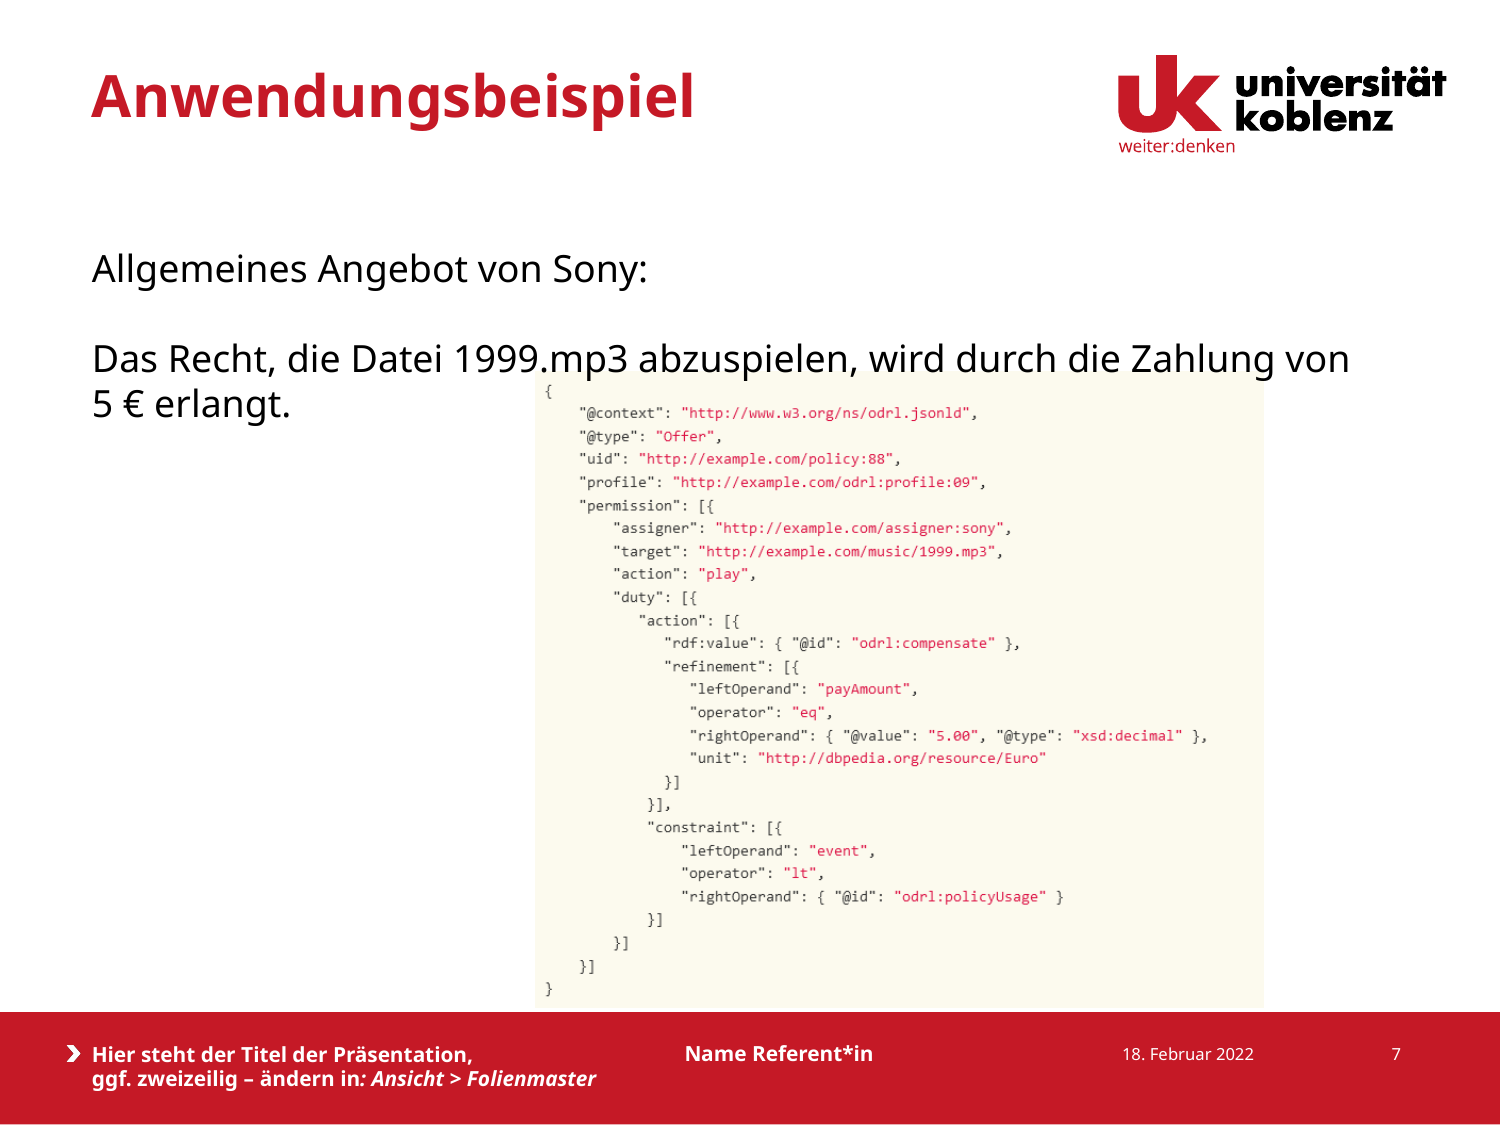

# Anwendungsbeispiel
Allgemeines Angebot von Sony:
Das Recht, die Datei 1999.mp3 abzuspielen, wird durch die Zahlung von 5 € erlangt.